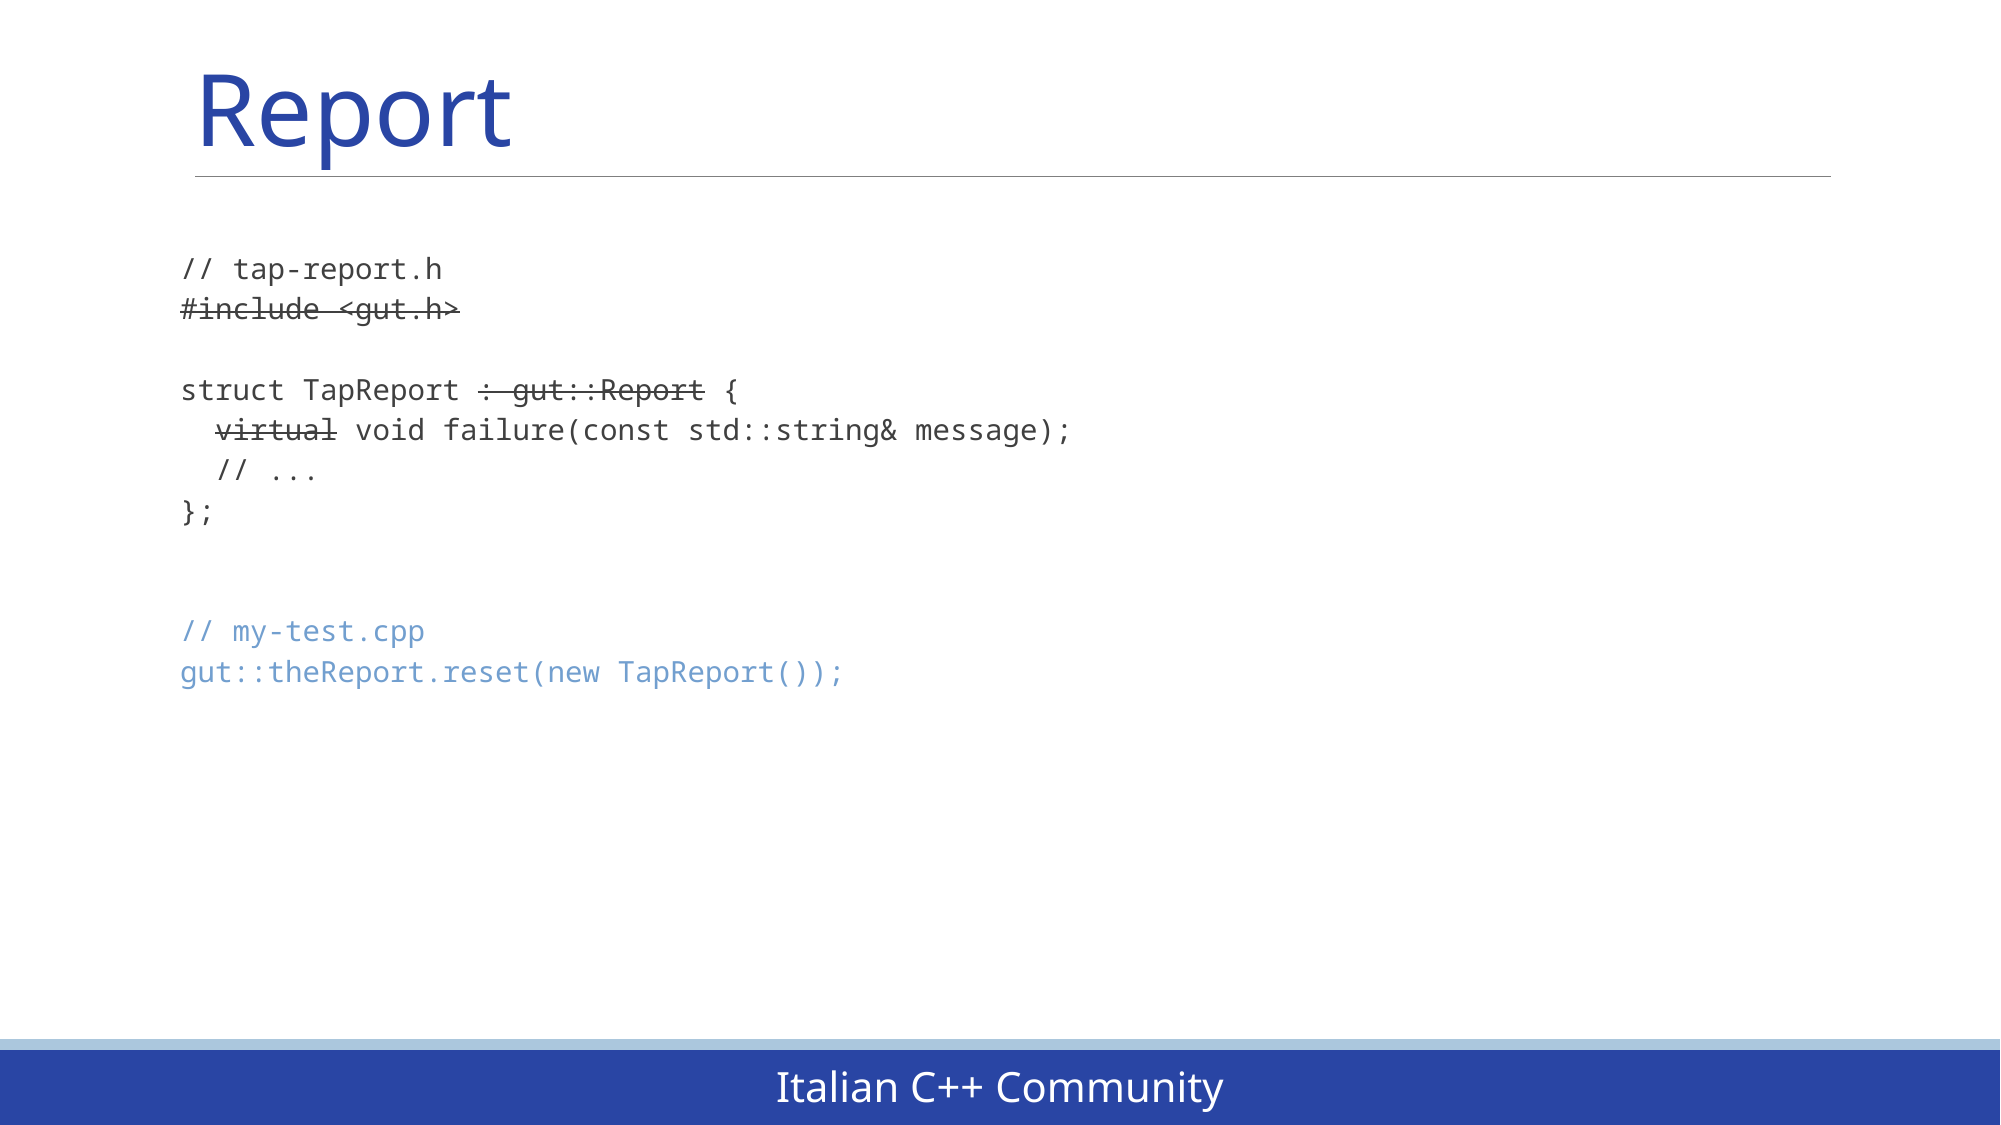

# Report
// tap-report.h
#include <gut.h>
struct TapReport : gut::Report {
 virtual void failure(const std::string& message);
 // ...
};
// my-test.cpp
gut::theReport.reset(new TapReport());